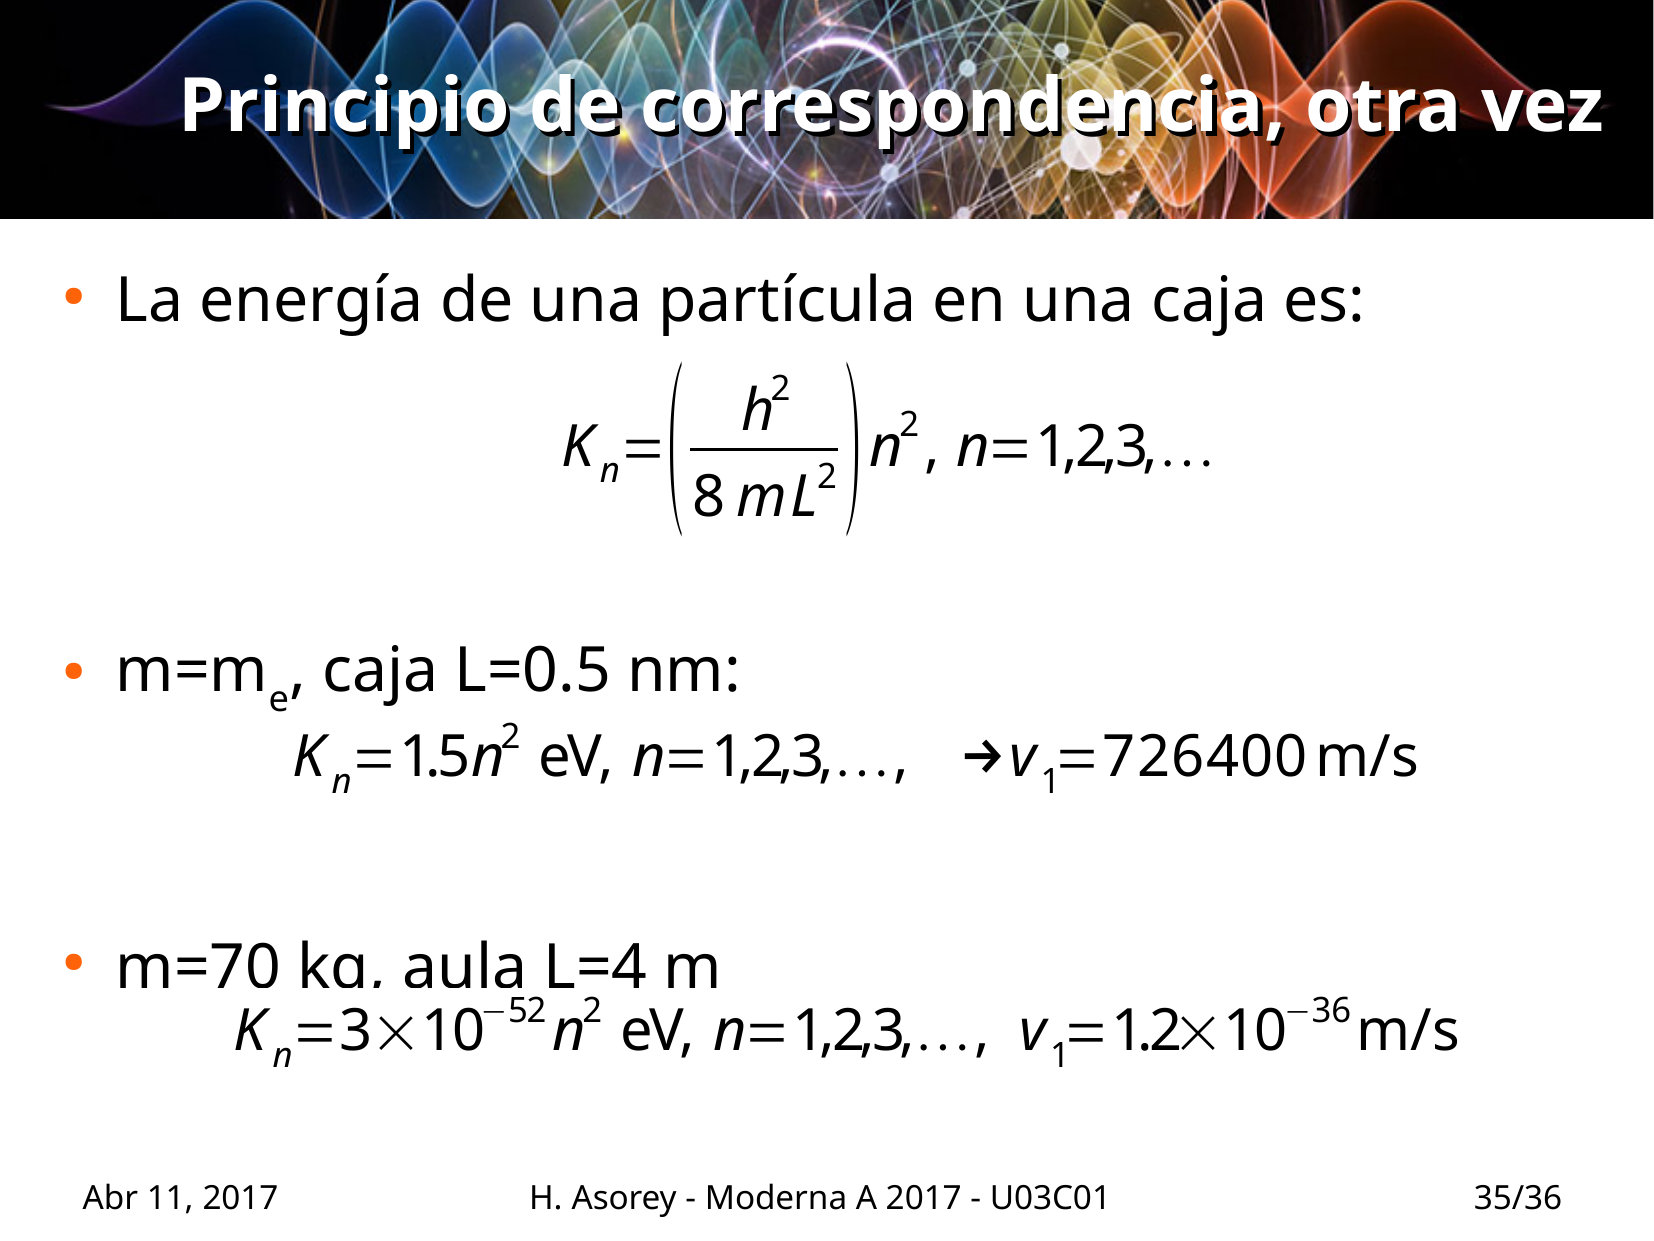

# Principio de correspondencia, otra vez
La energía de una partícula en una caja es:
m=me, caja L=0.5 nm:
m=70 kg, aula L=4 m
Abr 11, 2017
H. Asorey - Moderna A 2017 - U03C01
35